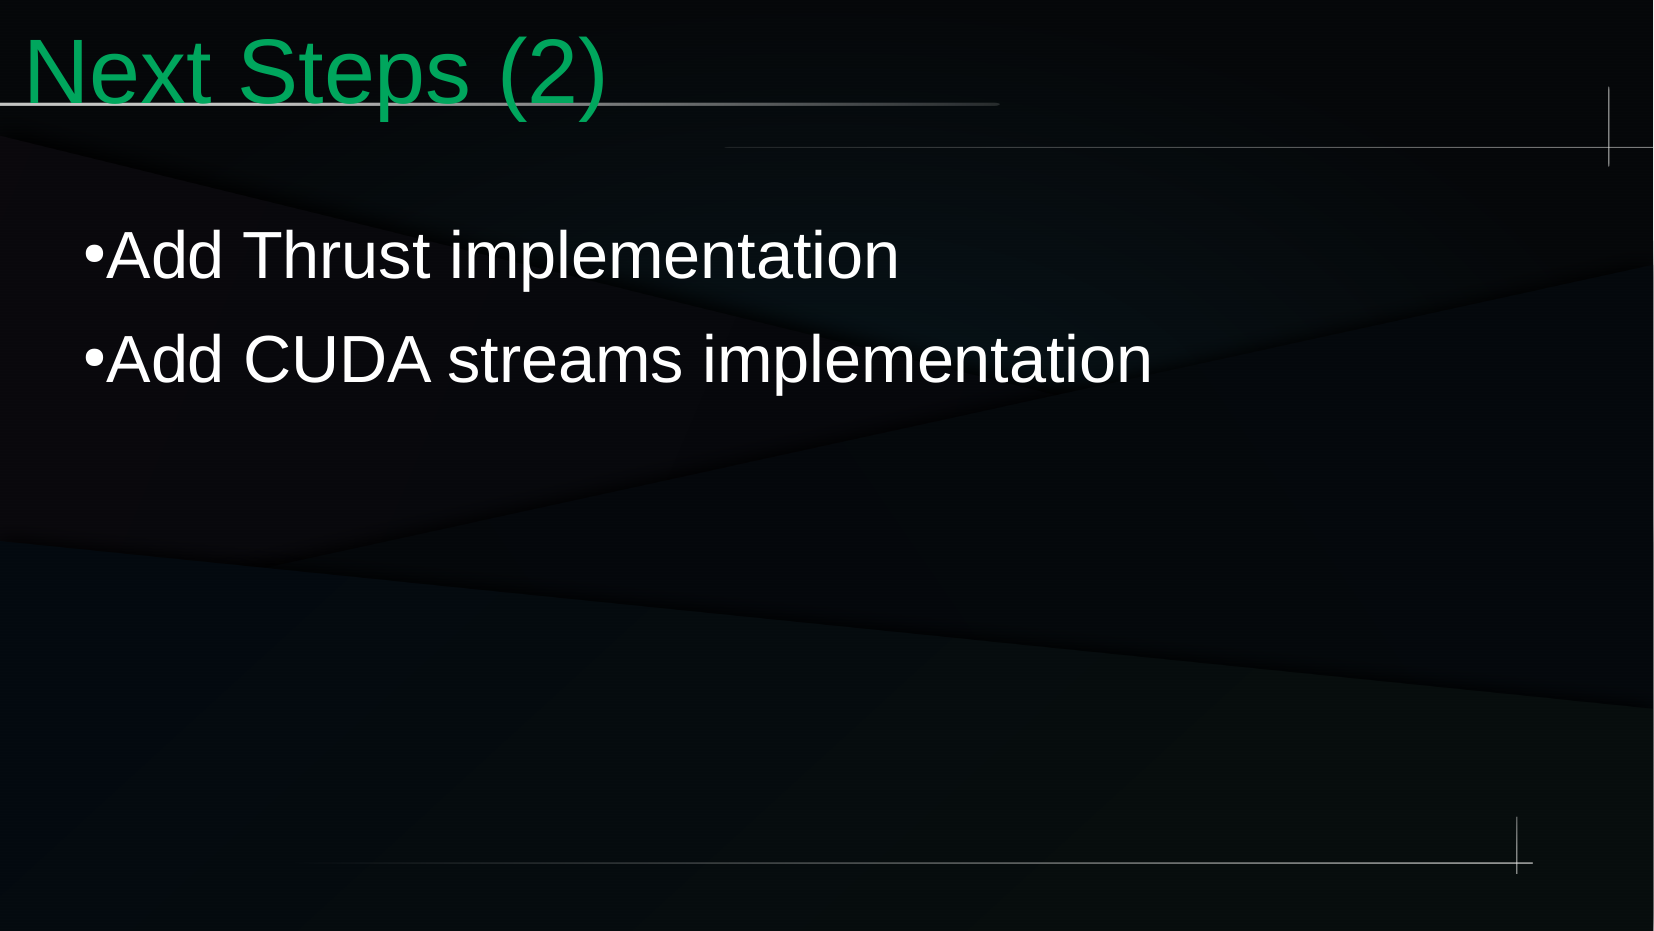

# Next Steps (2)
Add Thrust implementation
Add CUDA streams implementation